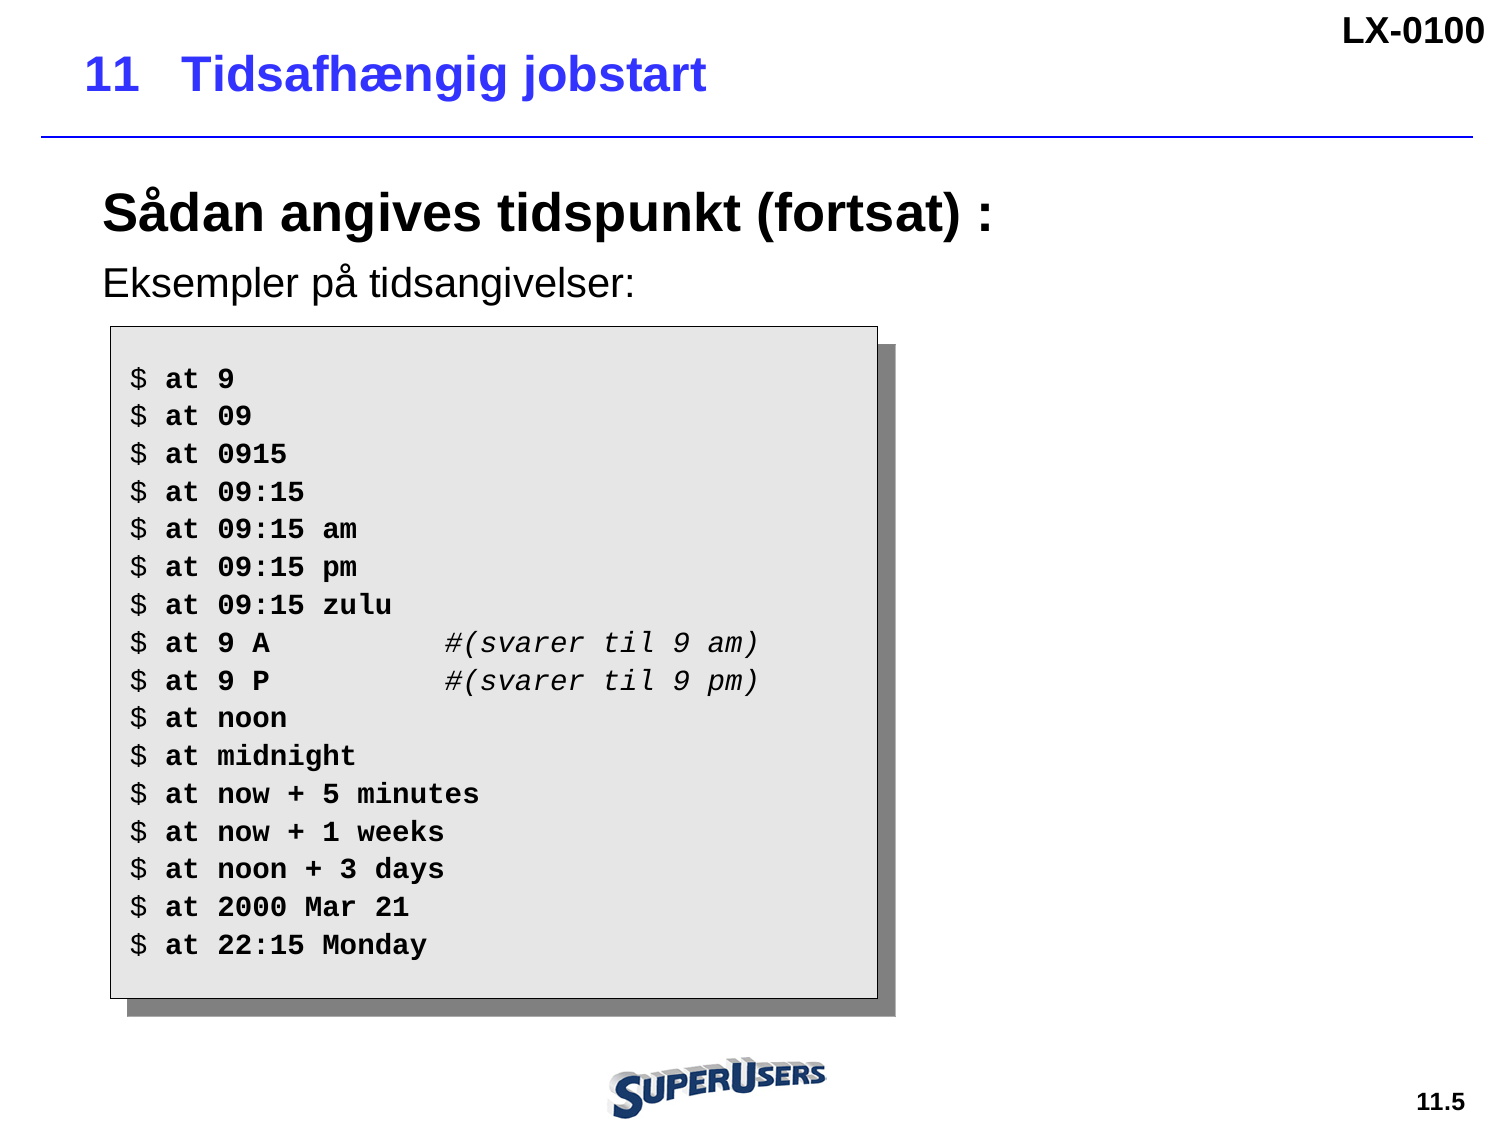

# 11 Tidsafhængig jobstart
Sådan angives tidspunkt (fortsat) :
Eksempler på tidsangivelser:
 $ at 9
 $ at 09
 $ at 0915
 $ at 09:15
 $ at 09:15 am
 $ at 09:15 pm
 $ at 09:15 zulu
 $ at 9 A	 #(svarer til 9 am)
 $ at 9 P 	 #(svarer til 9 pm)
 $ at noon
 $ at midnight
 $ at now + 5 minutes
 $ at now + 1 weeks
 $ at noon + 3 days
 $ at 2000 Mar 21
 $ at 22:15 Monday